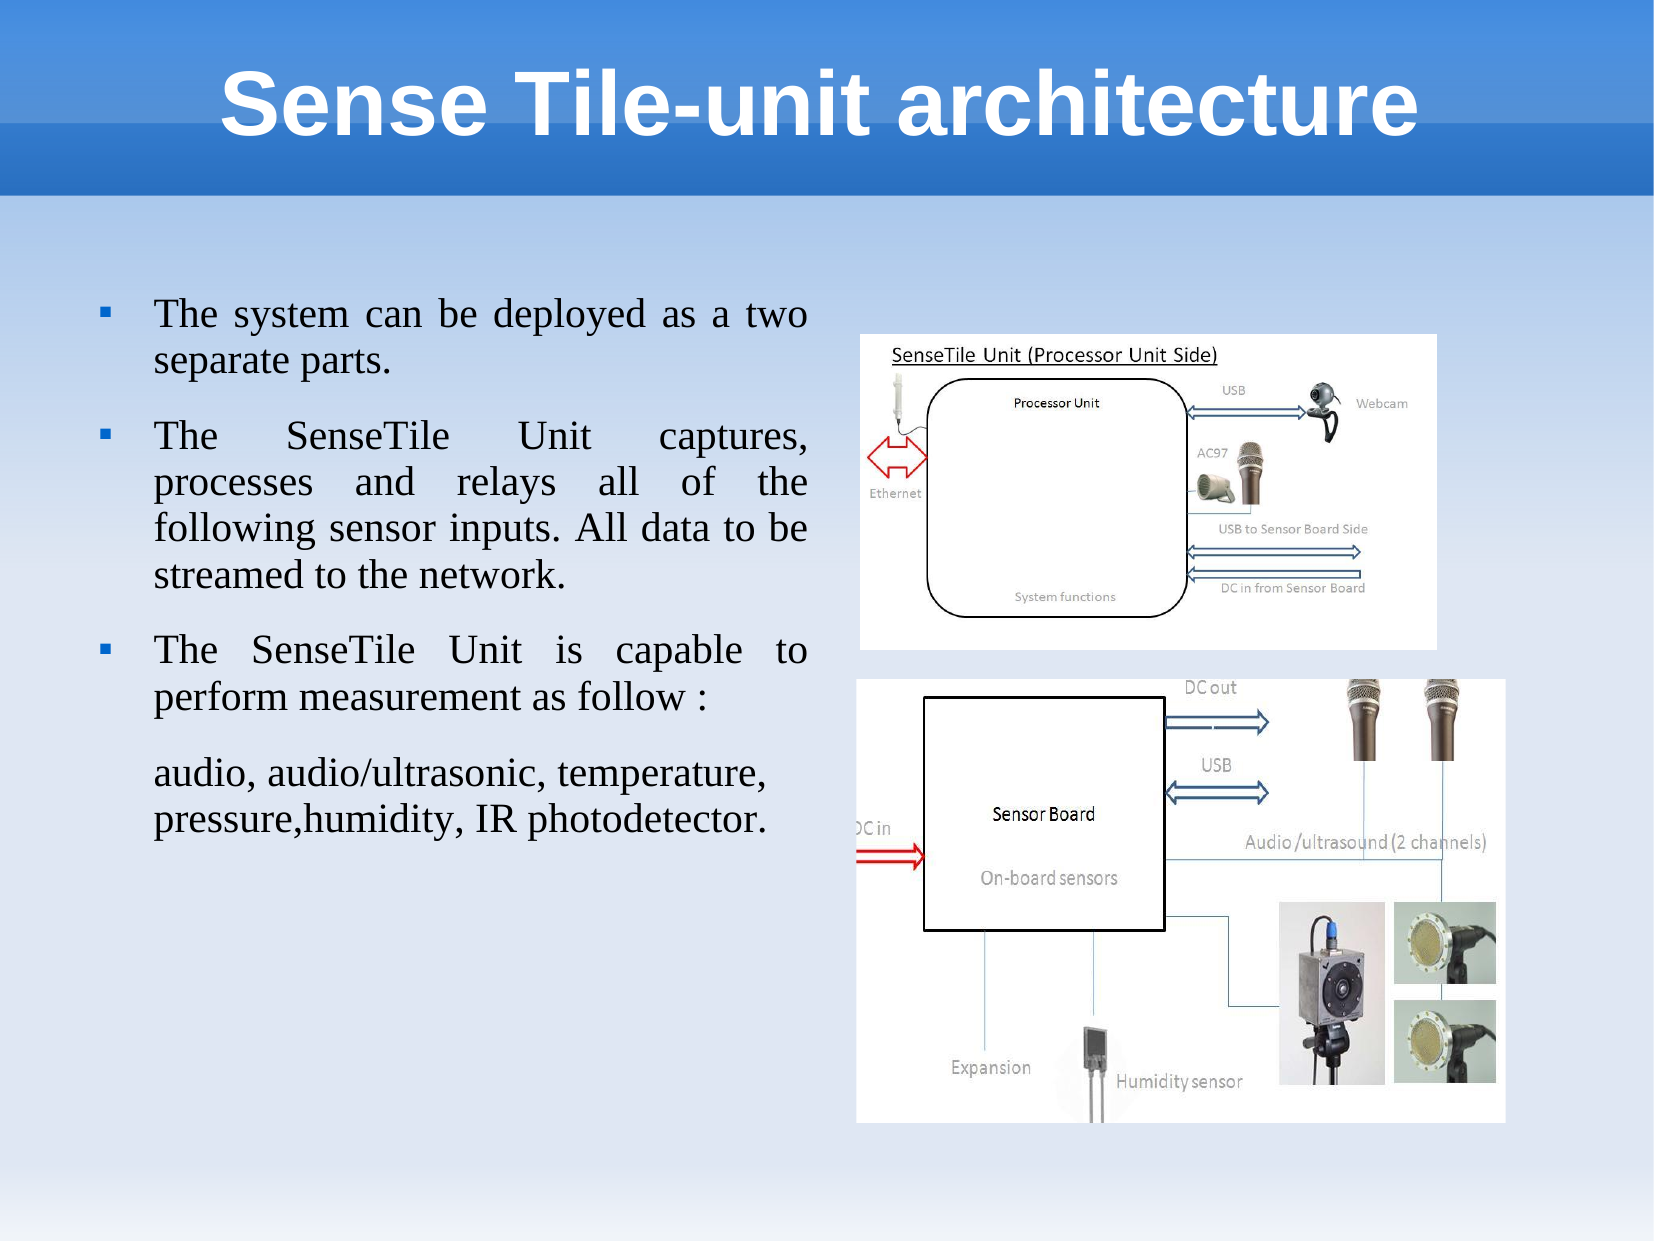

# Sense Tile-unit architecture
The system can be deployed as a two separate parts.
The SenseTile Unit captures, processes and relays all of the following sensor inputs. All data to be streamed to the network.
The SenseTile Unit is capable to perform measurement as follow :
audio, audio/ultrasonic, temperature, pressure,humidity, IR photodetector.